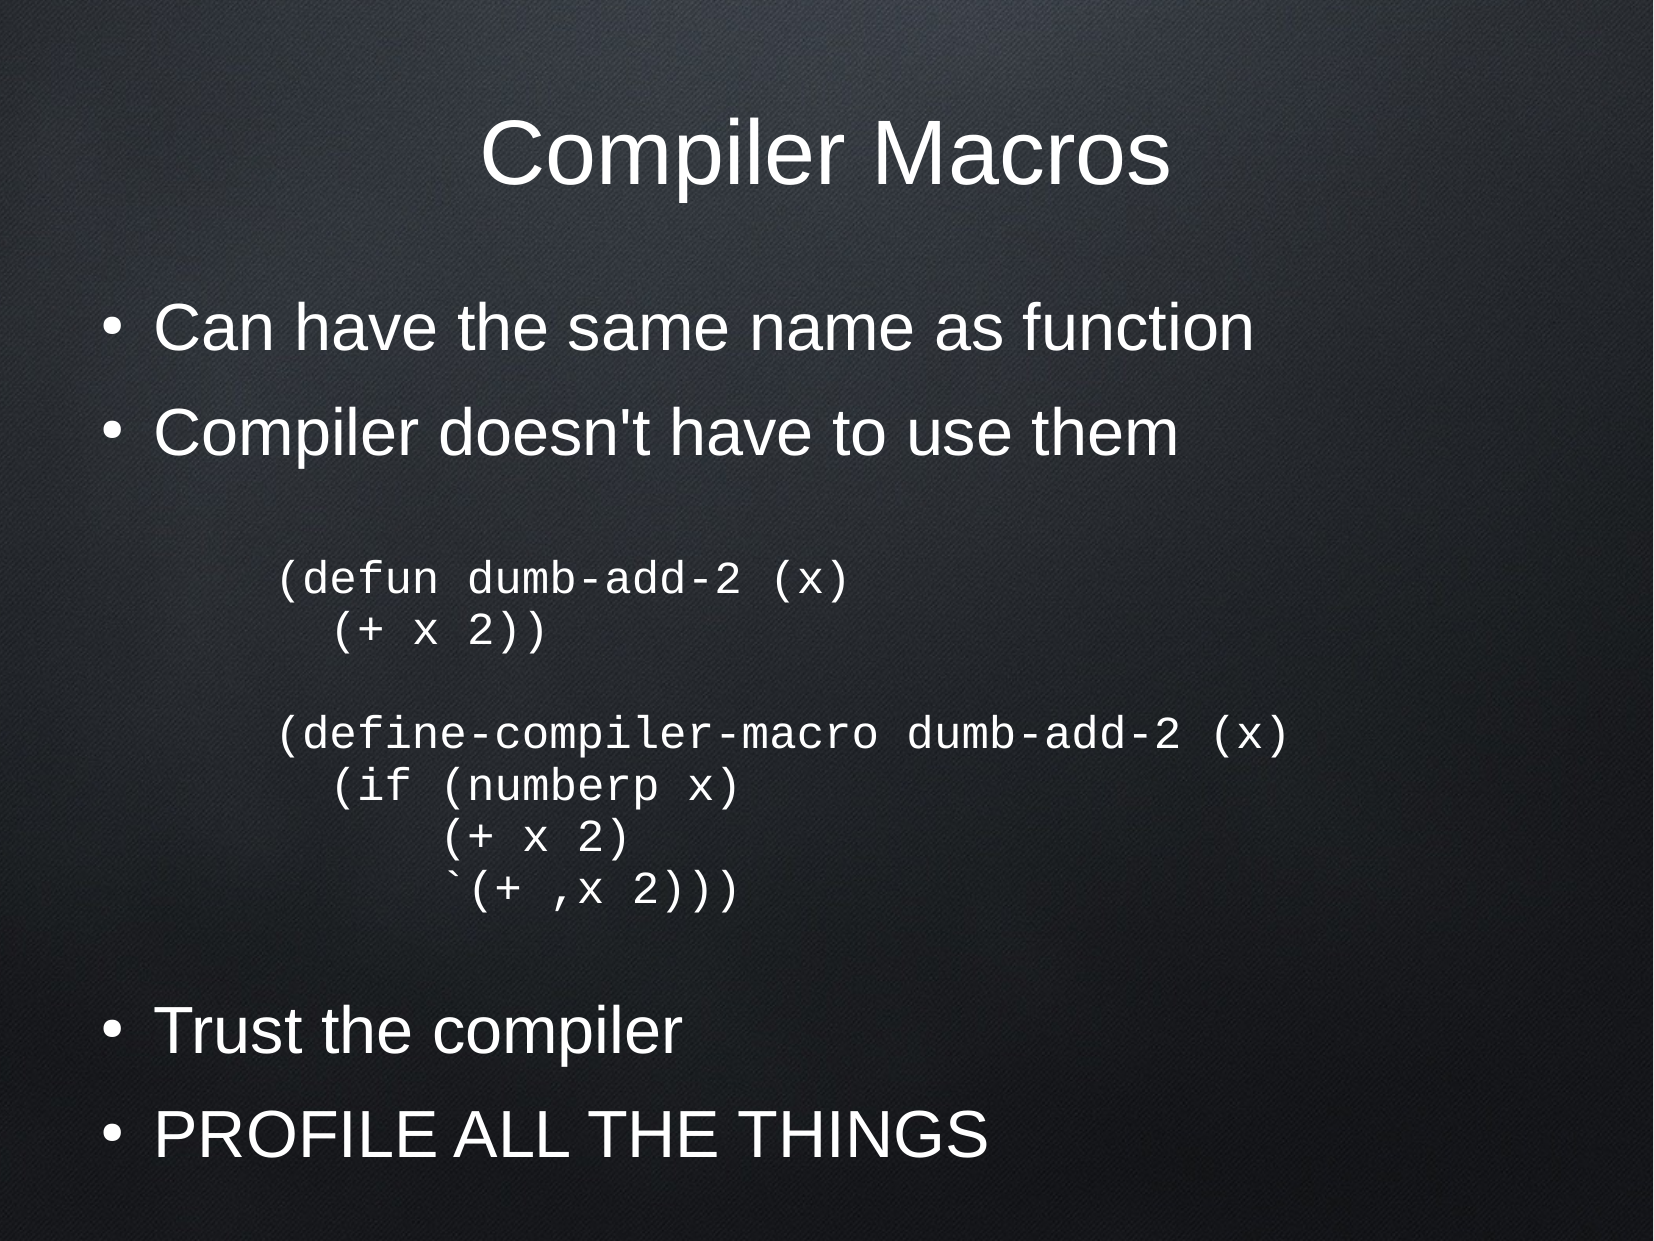

# Compiler Macros
Can have the same name as function
Compiler doesn't have to use them
(defun dumb-add-2 (x)
 (+ x 2))
(define-compiler-macro dumb-add-2 (x)
 (if (numberp x)
 (+ x 2)
 `(+ ,x 2)))
Trust the compiler
PROFILE ALL THE THINGS